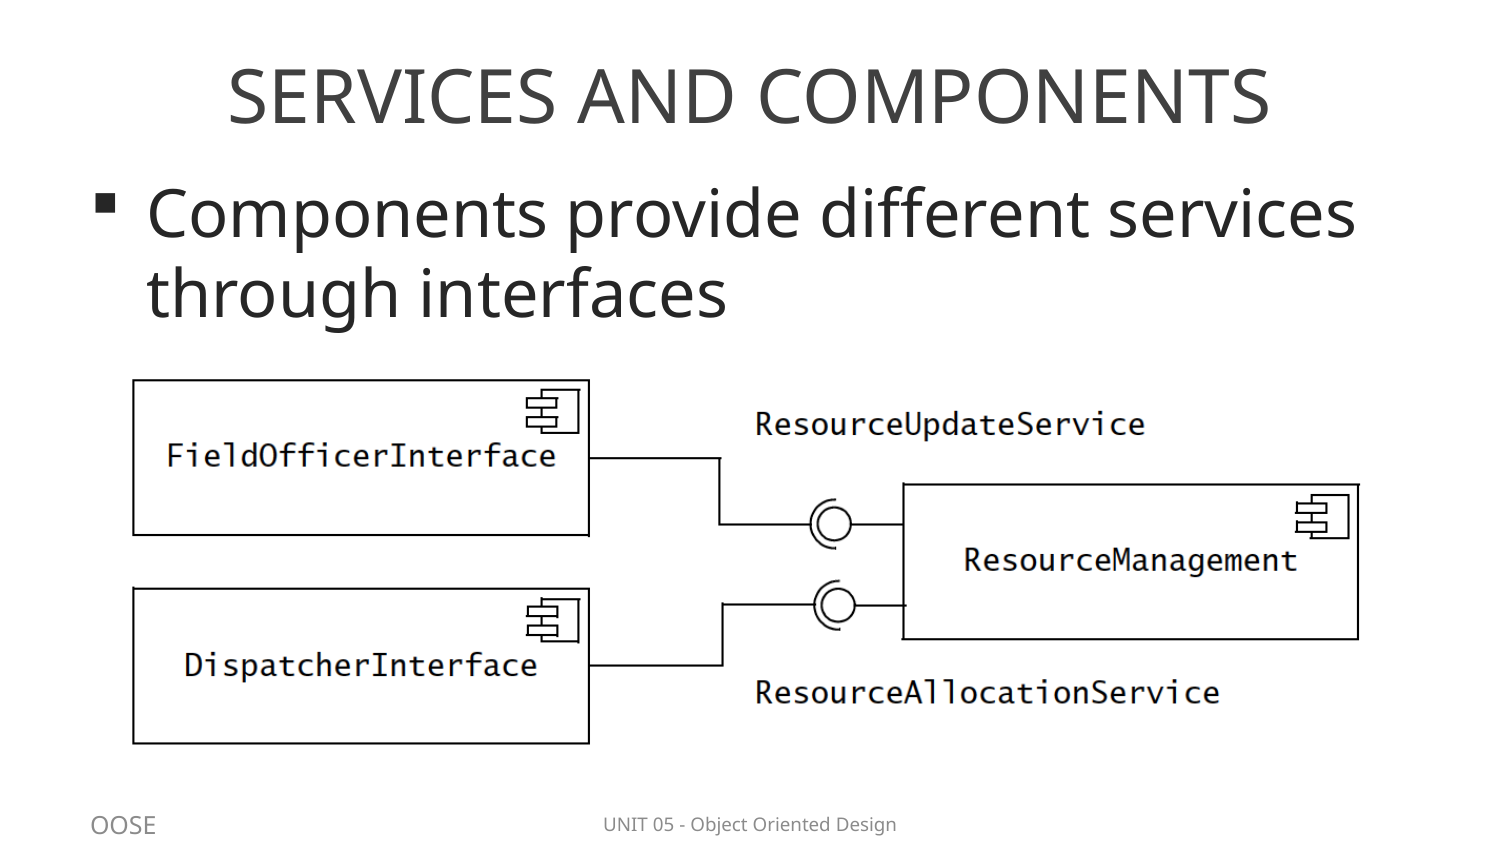

# Services and components
Components provide different services through interfaces
OOSE
UNIT 05 - Object Oriented Design